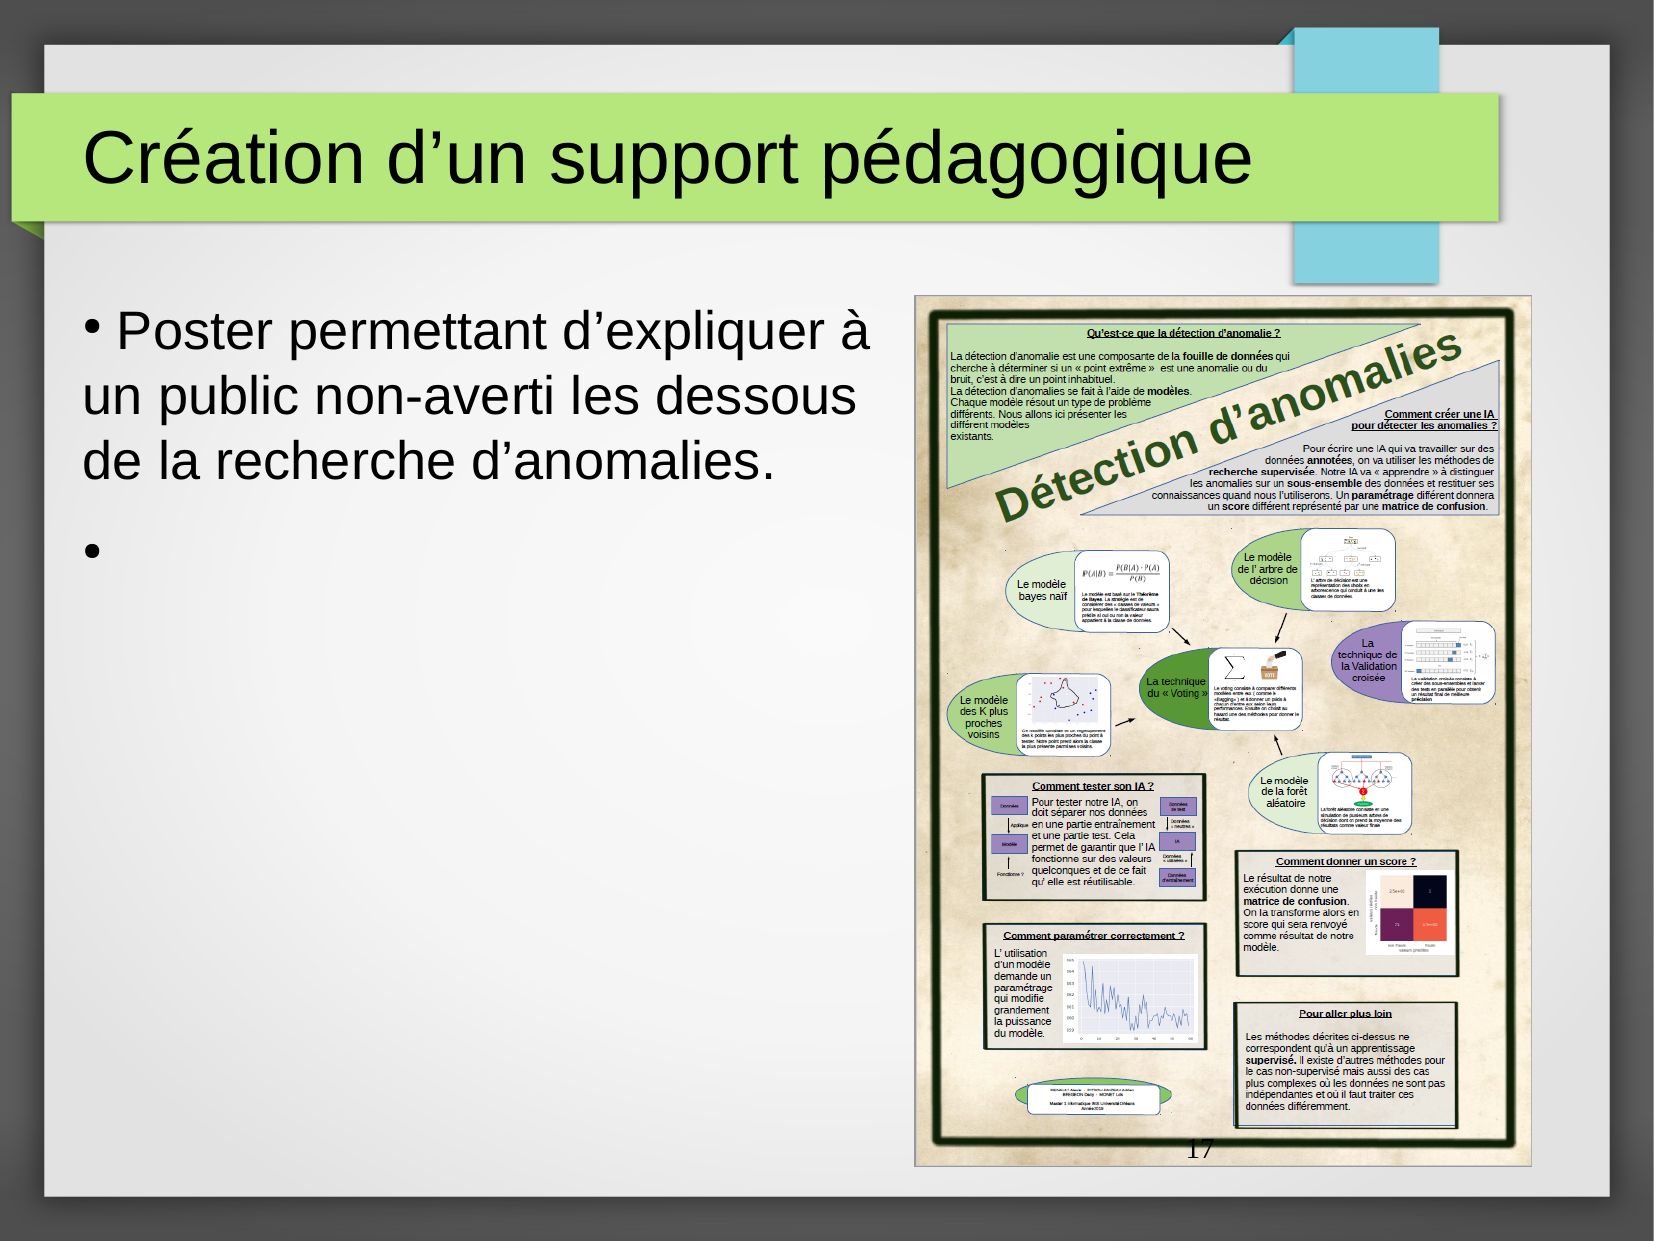

# Création d’un support pédagogique
 Poster permettant d’expliquer à un public non-averti les dessous de la recherche d’anomalies.